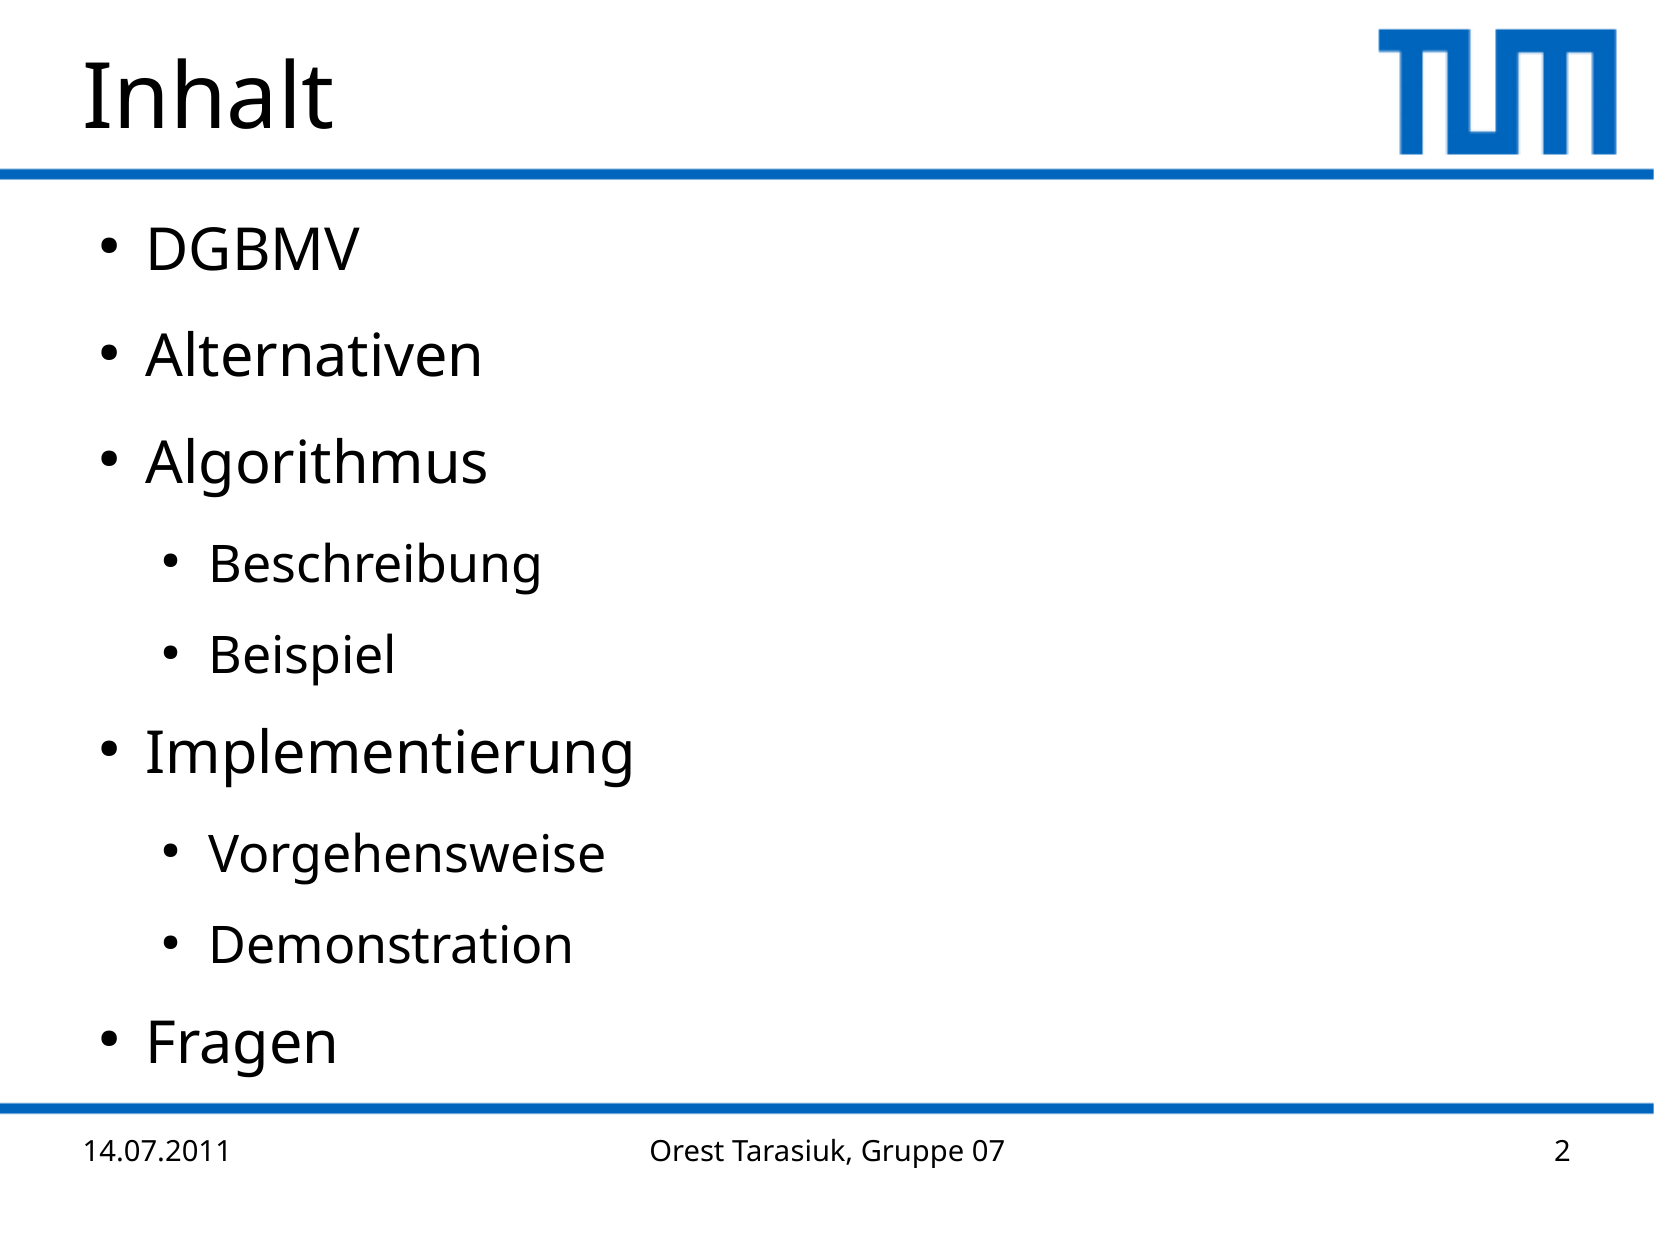

# Inhalt
DGBMV
Alternativen
Algorithmus
Beschreibung
Beispiel
Implementierung
Vorgehensweise
Demonstration
Fragen
14.07.2011
Orest Tarasiuk, Gruppe 07
2